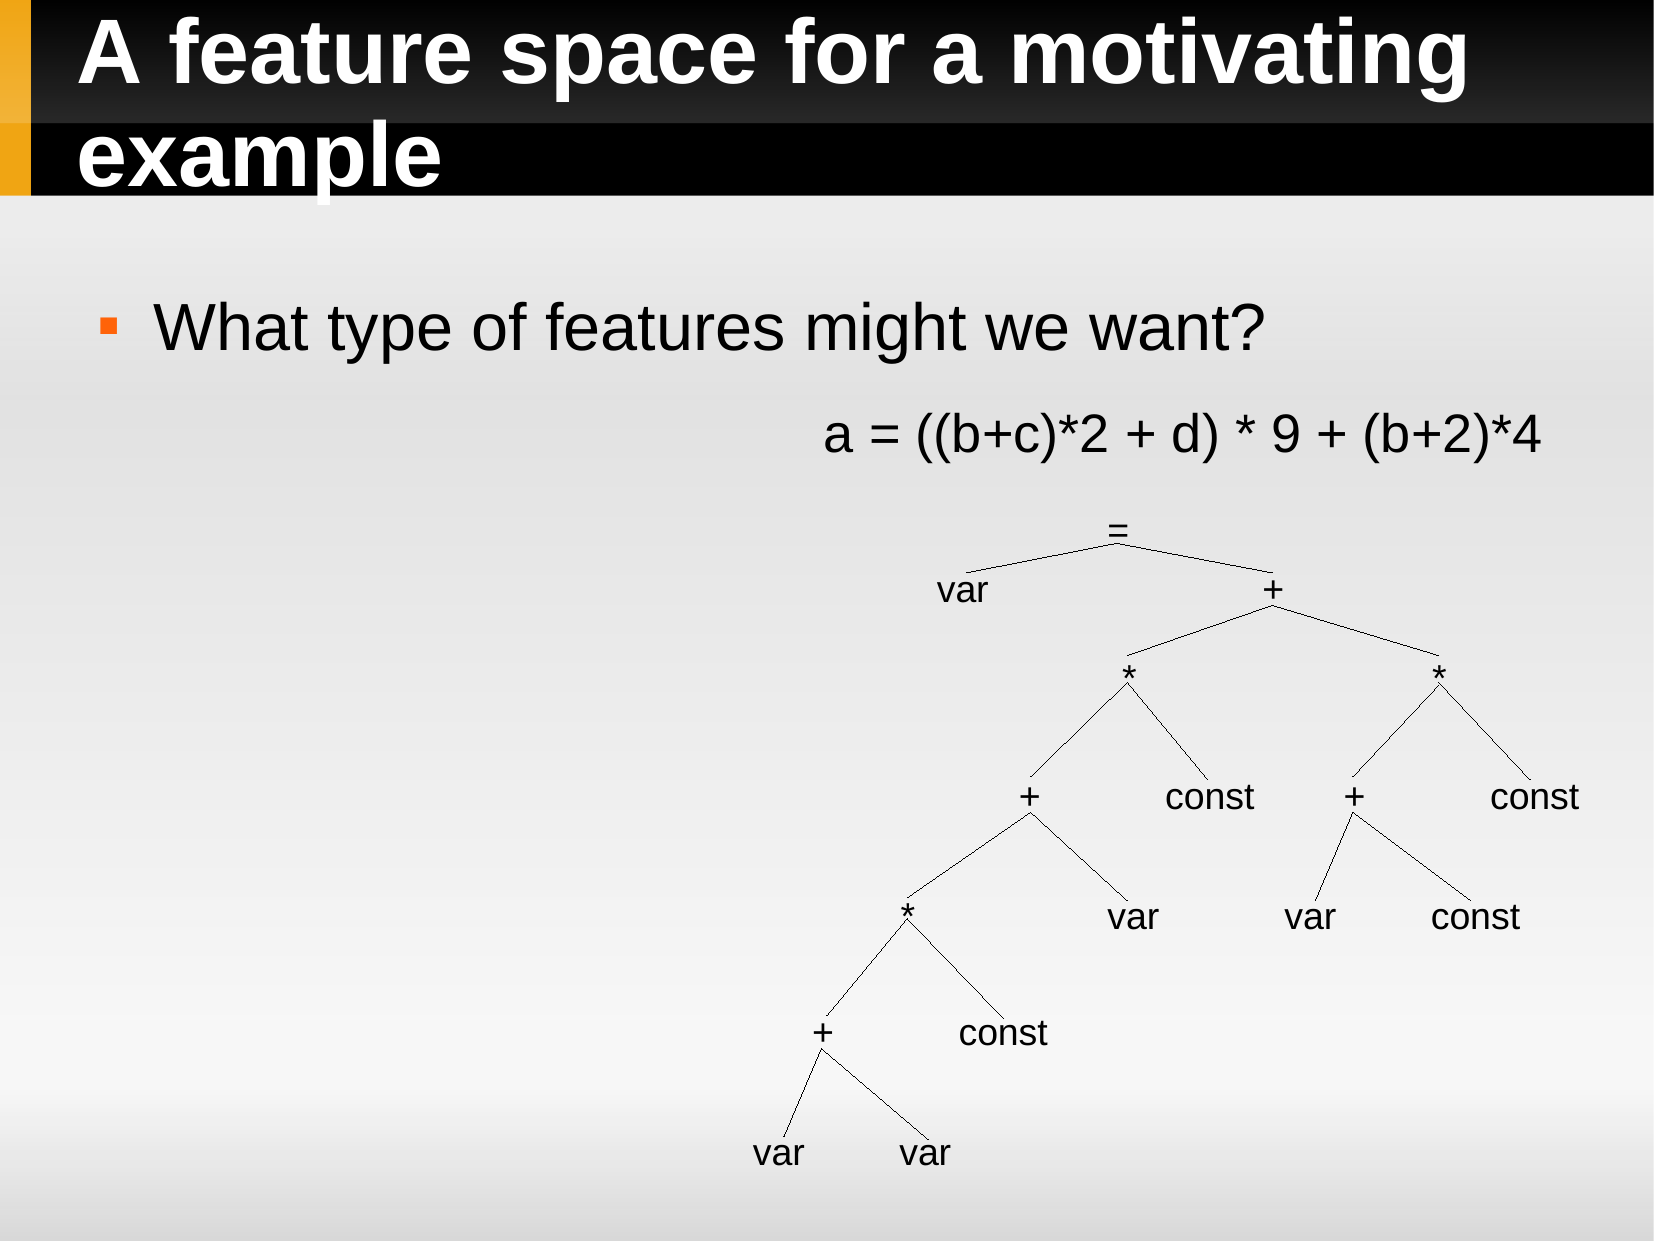

# A feature space for a motivating example
What type of features might we want?
a = ((b+c)*2 + d) * 9 + (b+2)*4
=
var
+
*
*
+
const
+
const
*
var
var
const
+
const
var
var